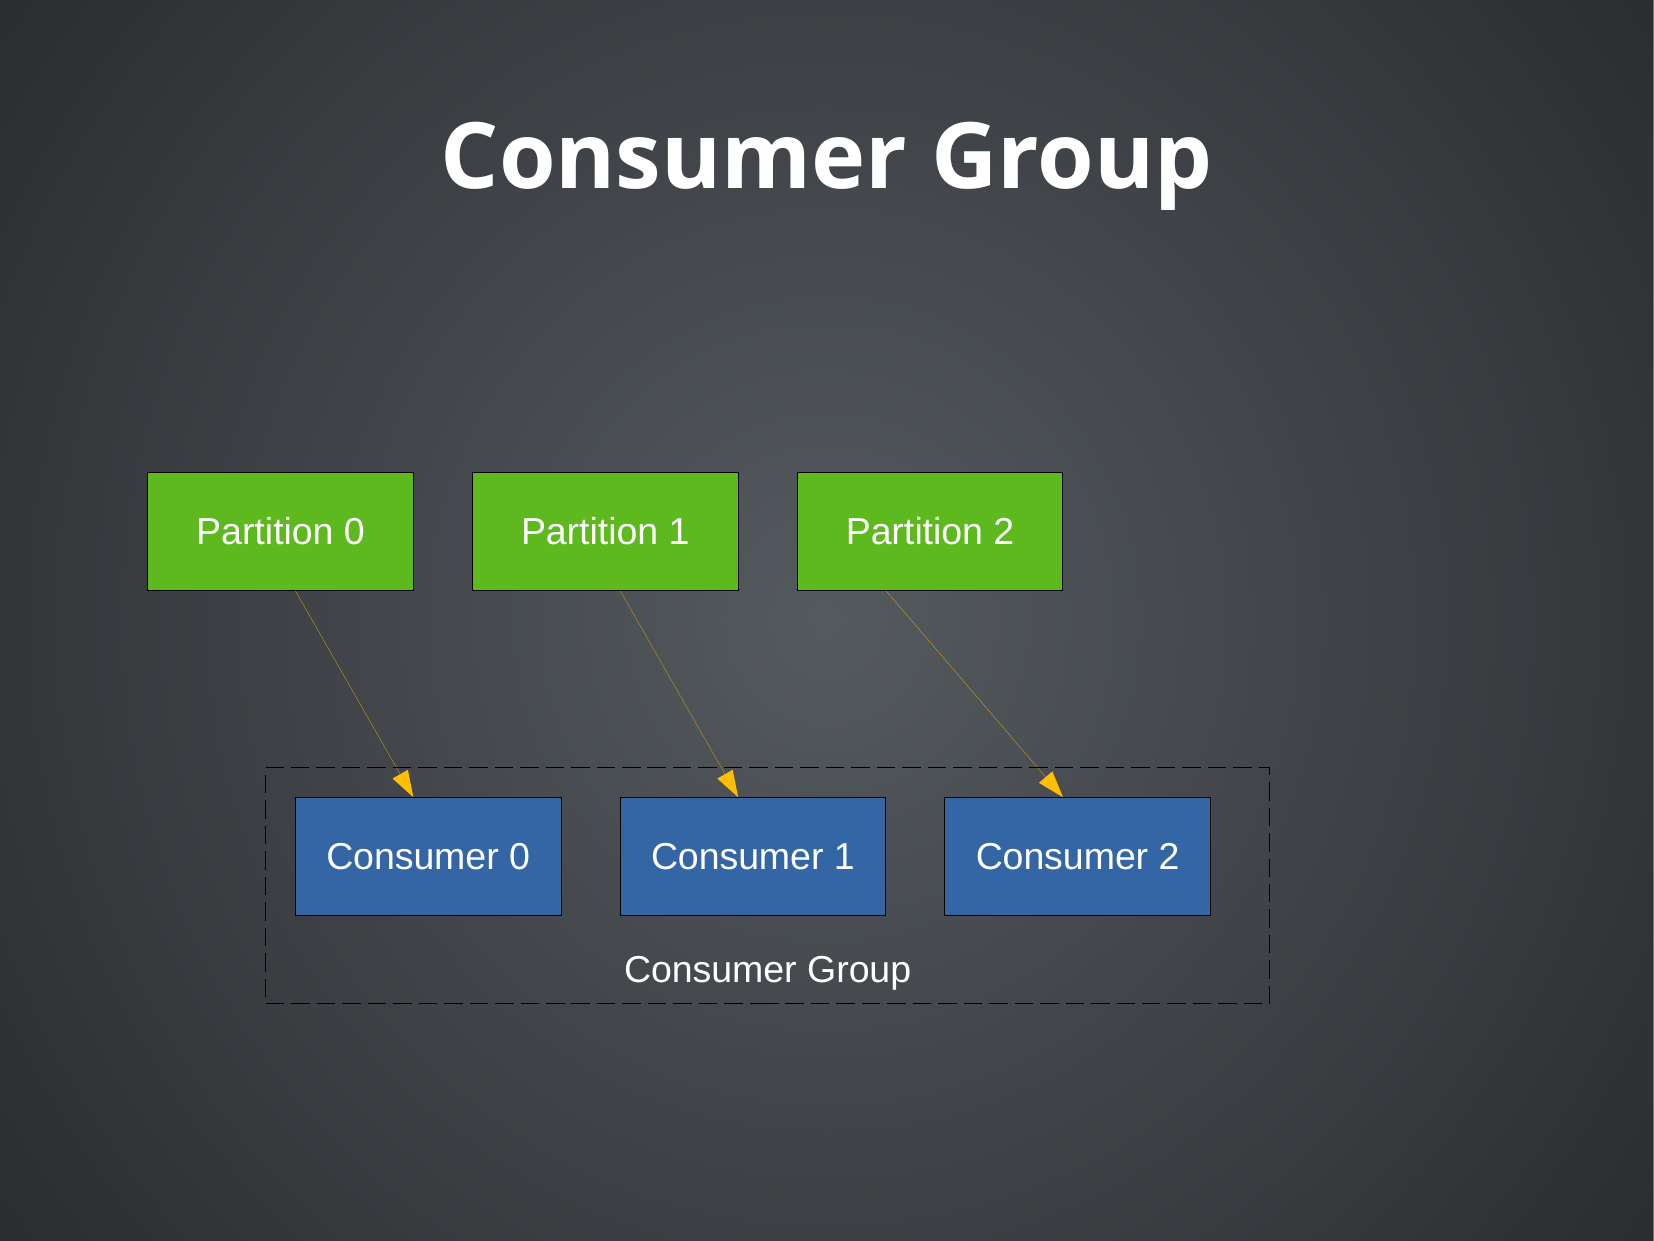

# Consumer Group
Partition 0
Partition 1
Partition 2
Consumer Group
Consumer 0
Consumer 1
Consumer 2